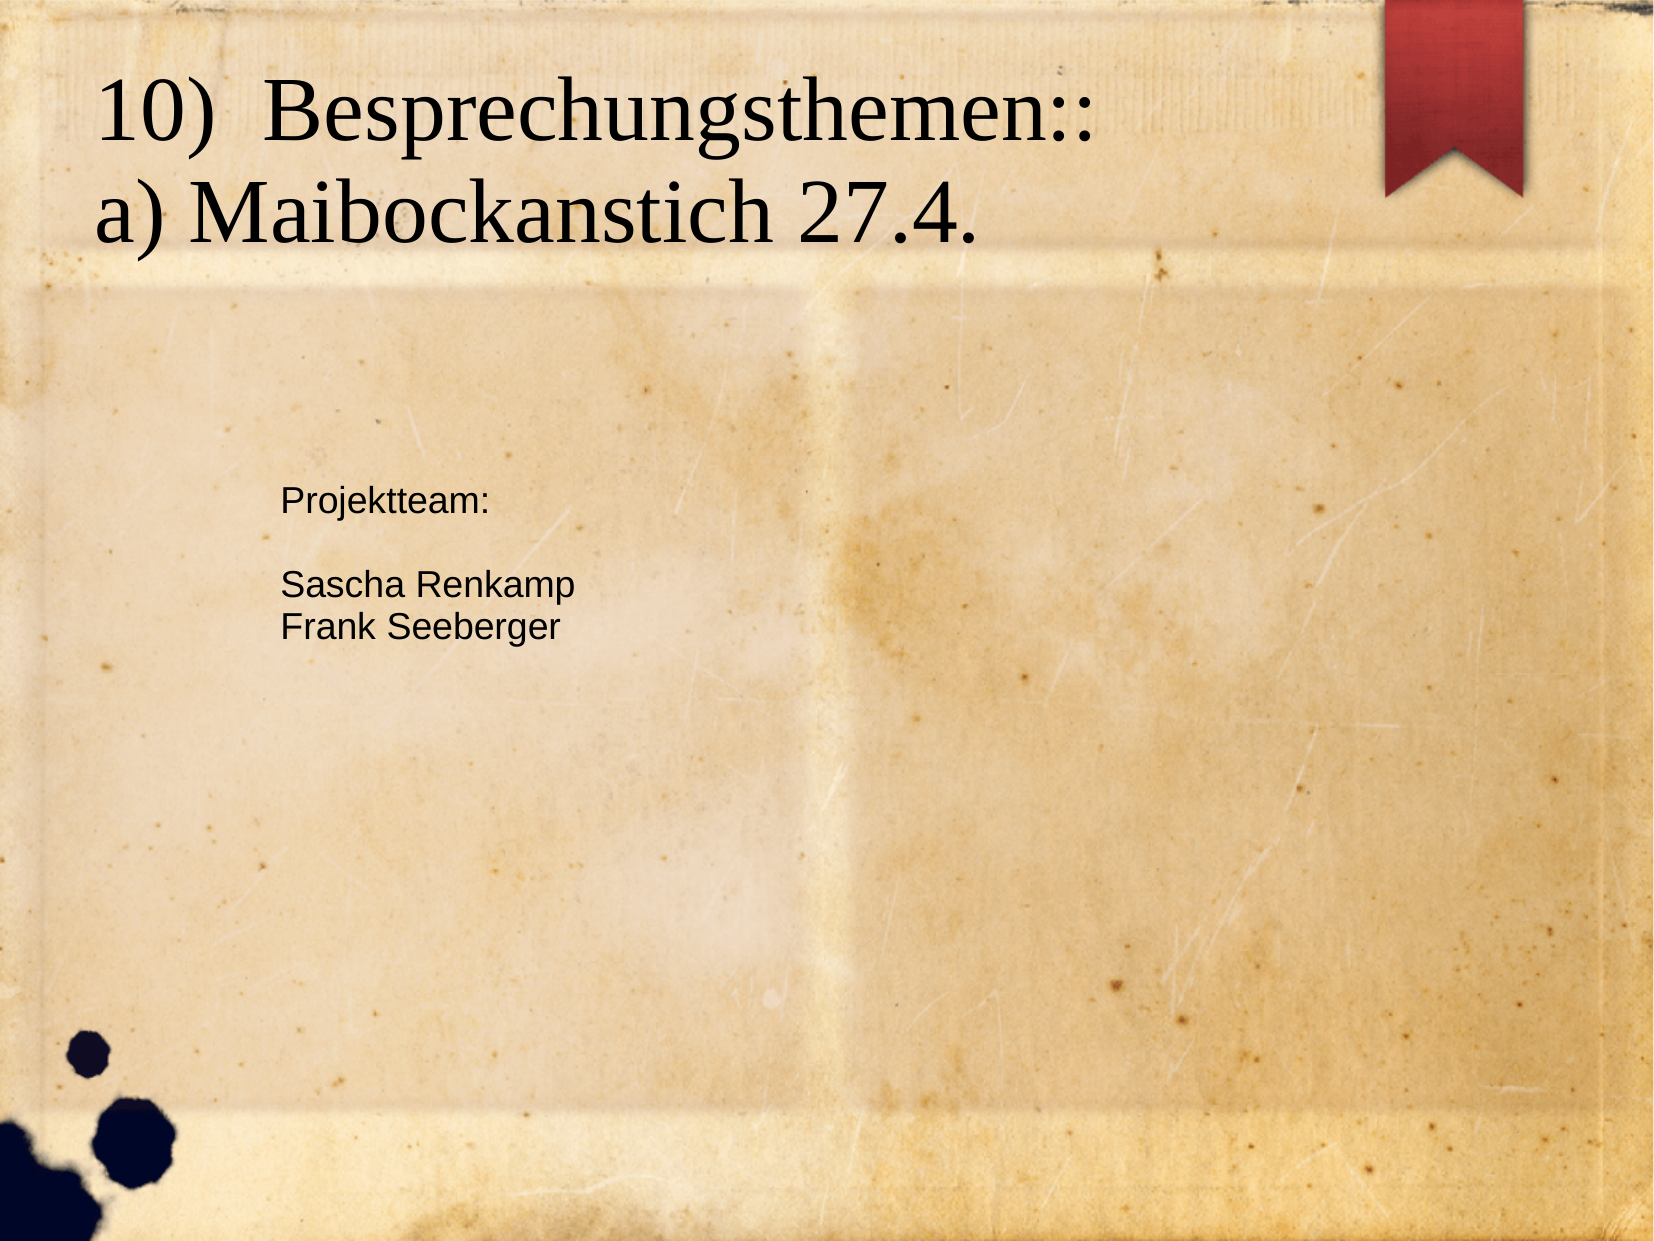

# 10) Besprechungsthemen:: a) Maibockanstich 27.4.
Projektteam:
Sascha Renkamp
Frank Seeberger